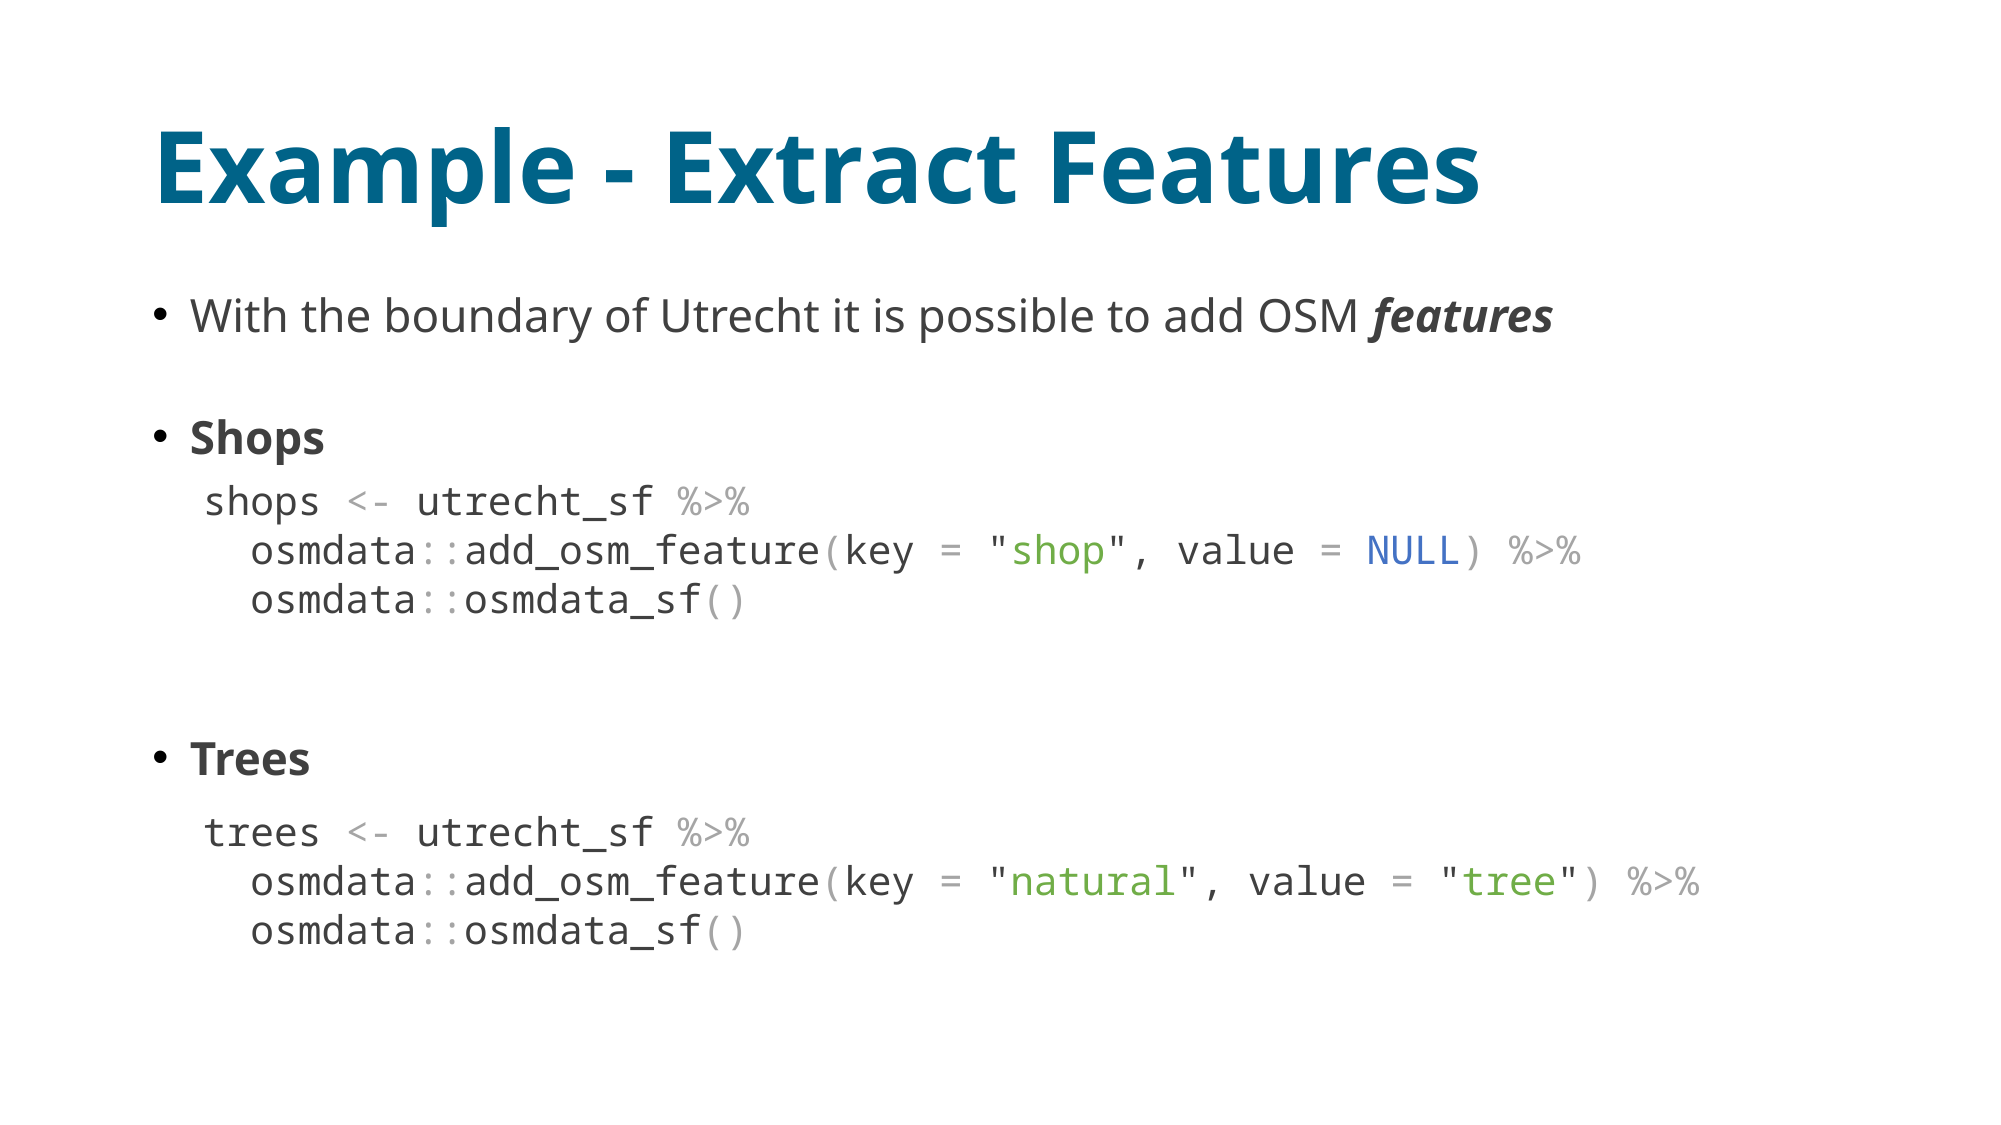

# Example - Extract Features
With the boundary of Utrecht it is possible to add OSM features
Shops
shops <- utrecht_sf %>%
 osmdata::add_osm_feature(key = "shop", value = NULL) %>%
 osmdata::osmdata_sf()
Trees
trees <- utrecht_sf %>%
 osmdata::add_osm_feature(key = "natural", value = "tree") %>%
 osmdata::osmdata_sf()